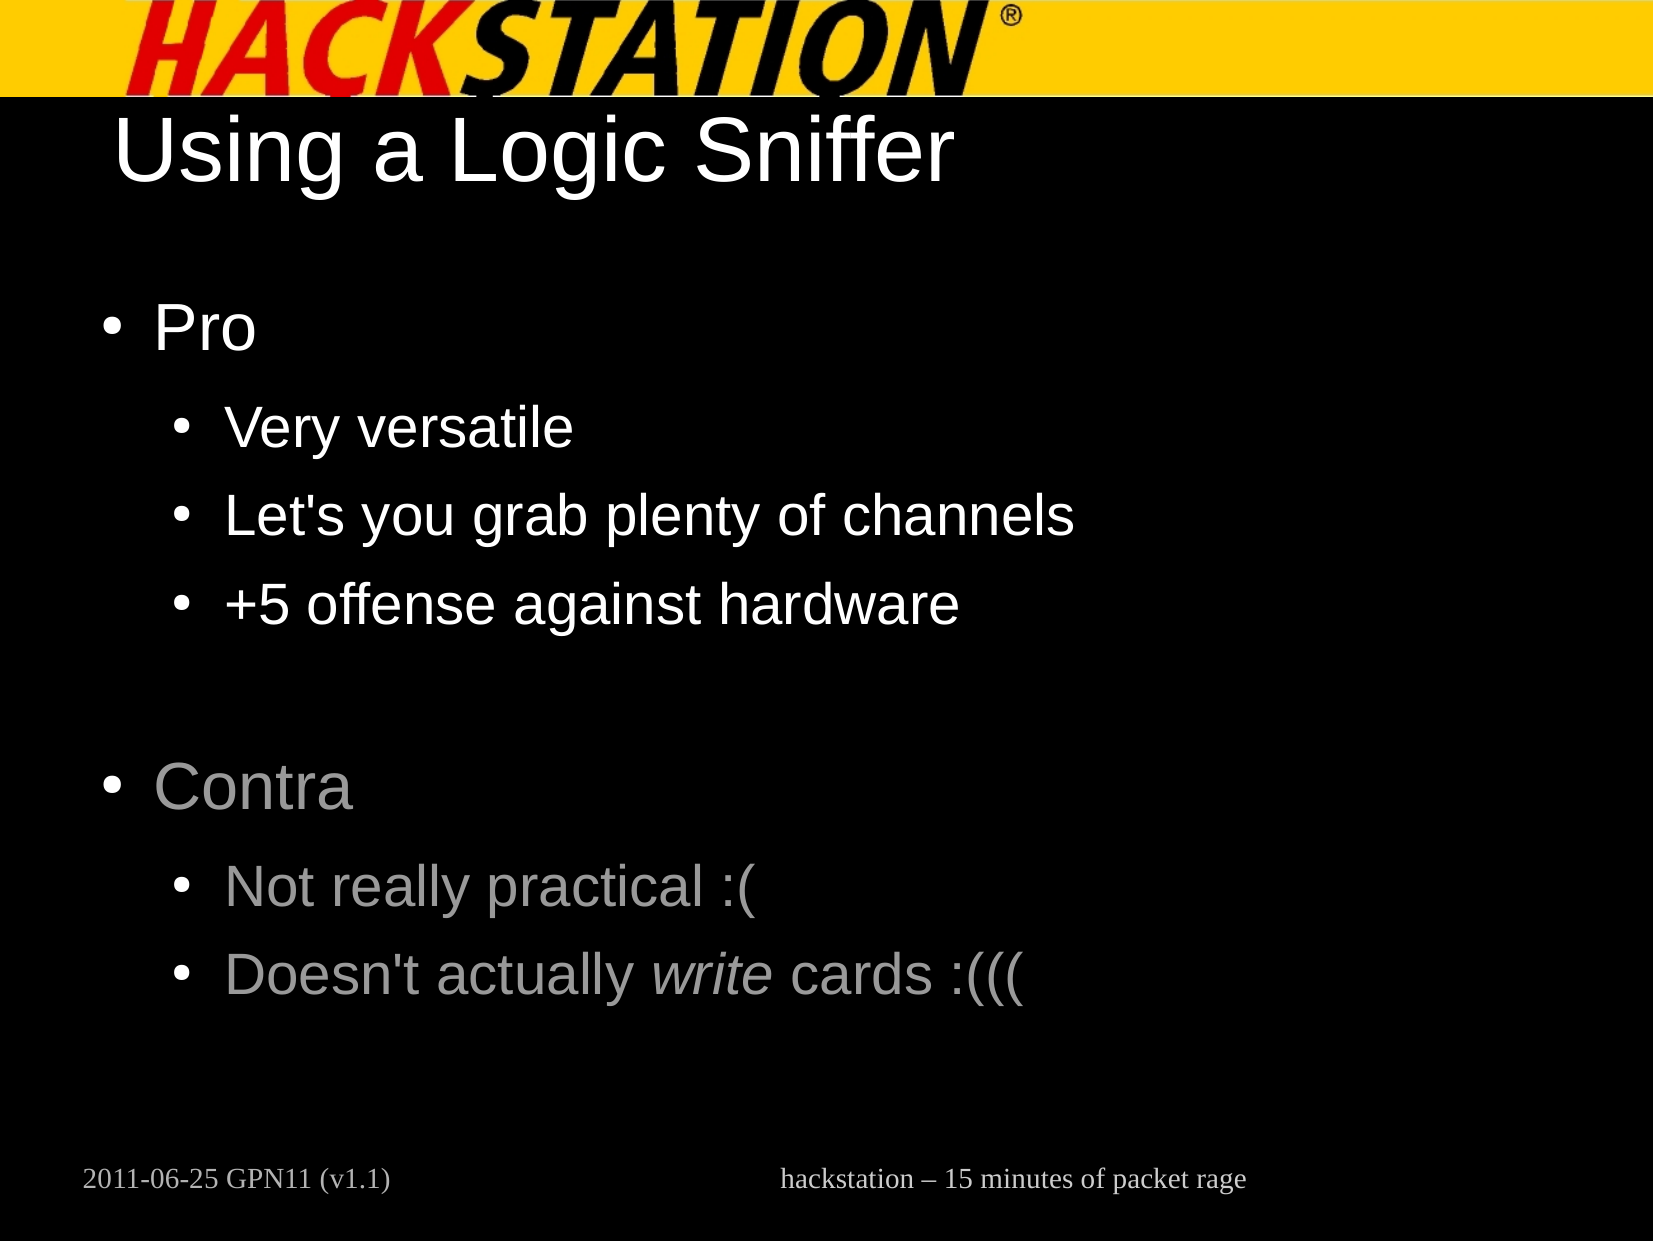

# Using a Logic Sniffer
Pro
Very versatile
Let's you grab plenty of channels
+5 offense against hardware
Contra
Not really practical :(
Doesn't actually write cards :(((